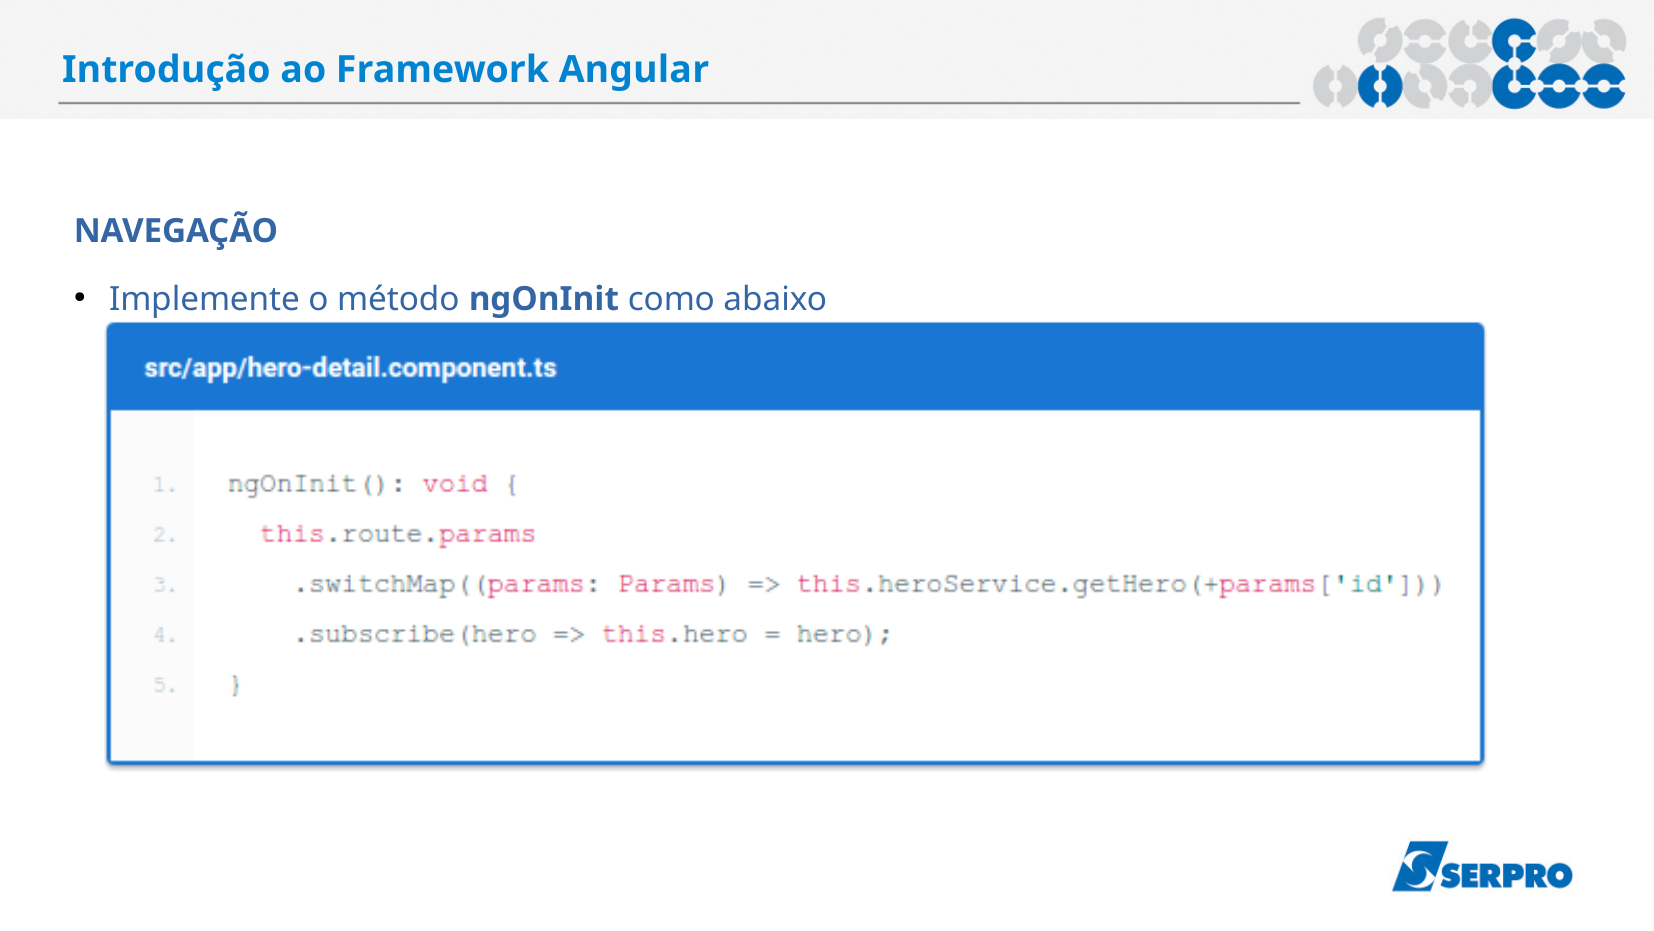

Introdução ao Framework Angular
NAVEGAÇÃO
Implemente o método ngOnInit como abaixo